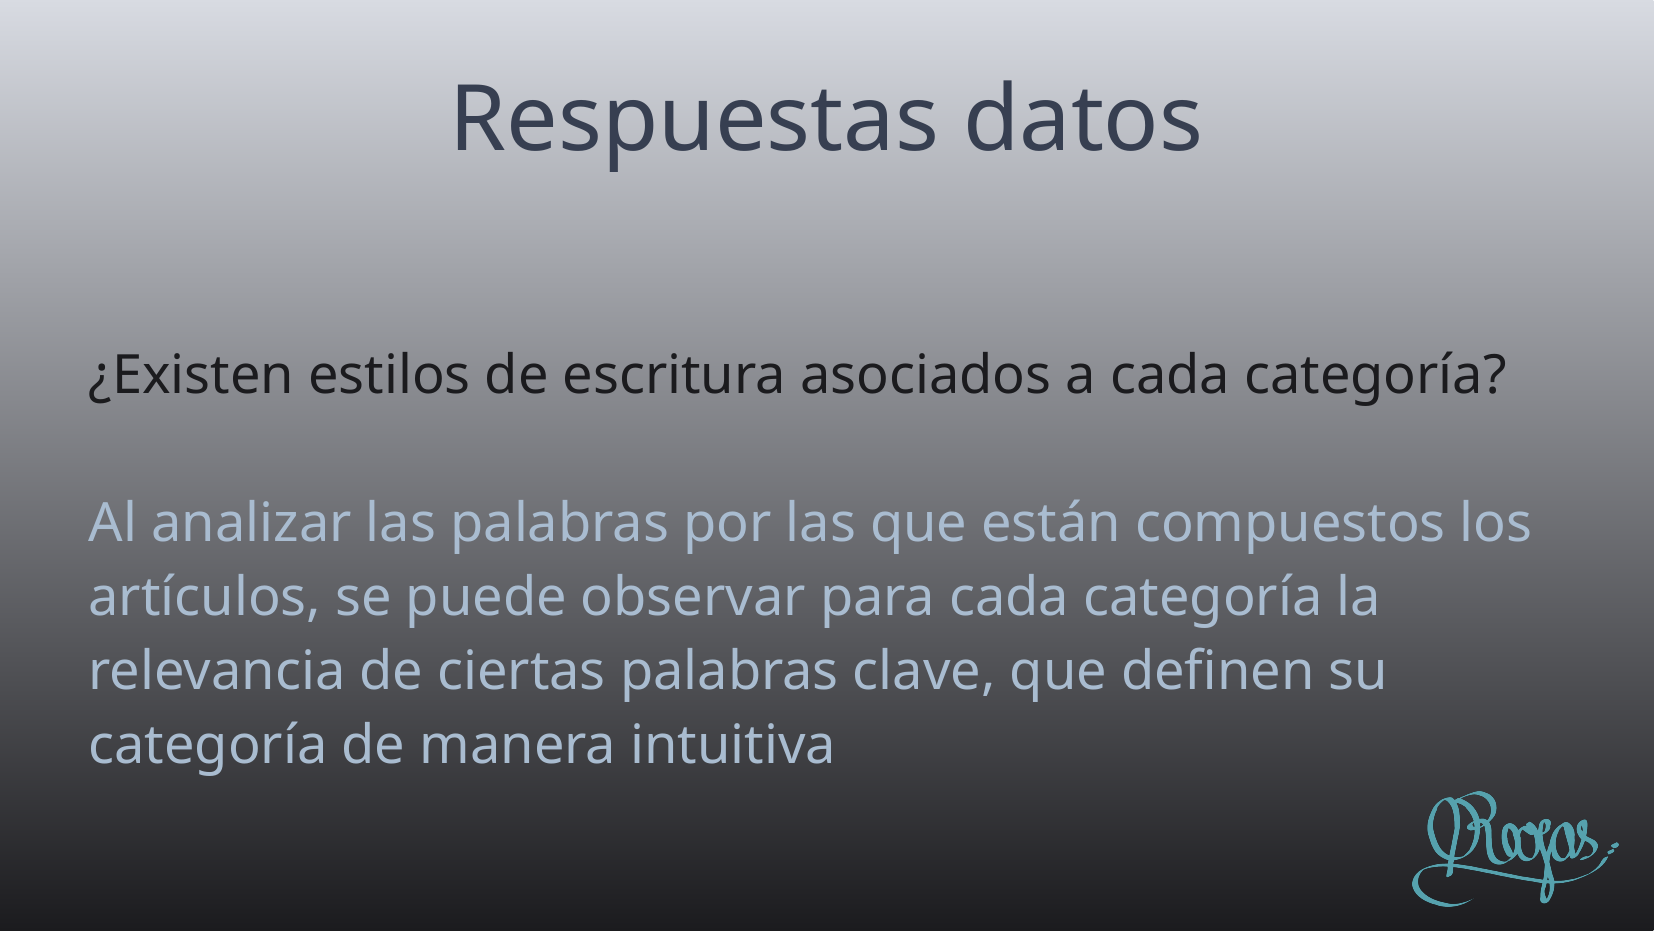

# Respuestas datos
¿Existen estilos de escritura asociados a cada categoría?
Al analizar las palabras por las que están compuestos los artículos, se puede observar para cada categoría la relevancia de ciertas palabras clave, que definen su categoría de manera intuitiva